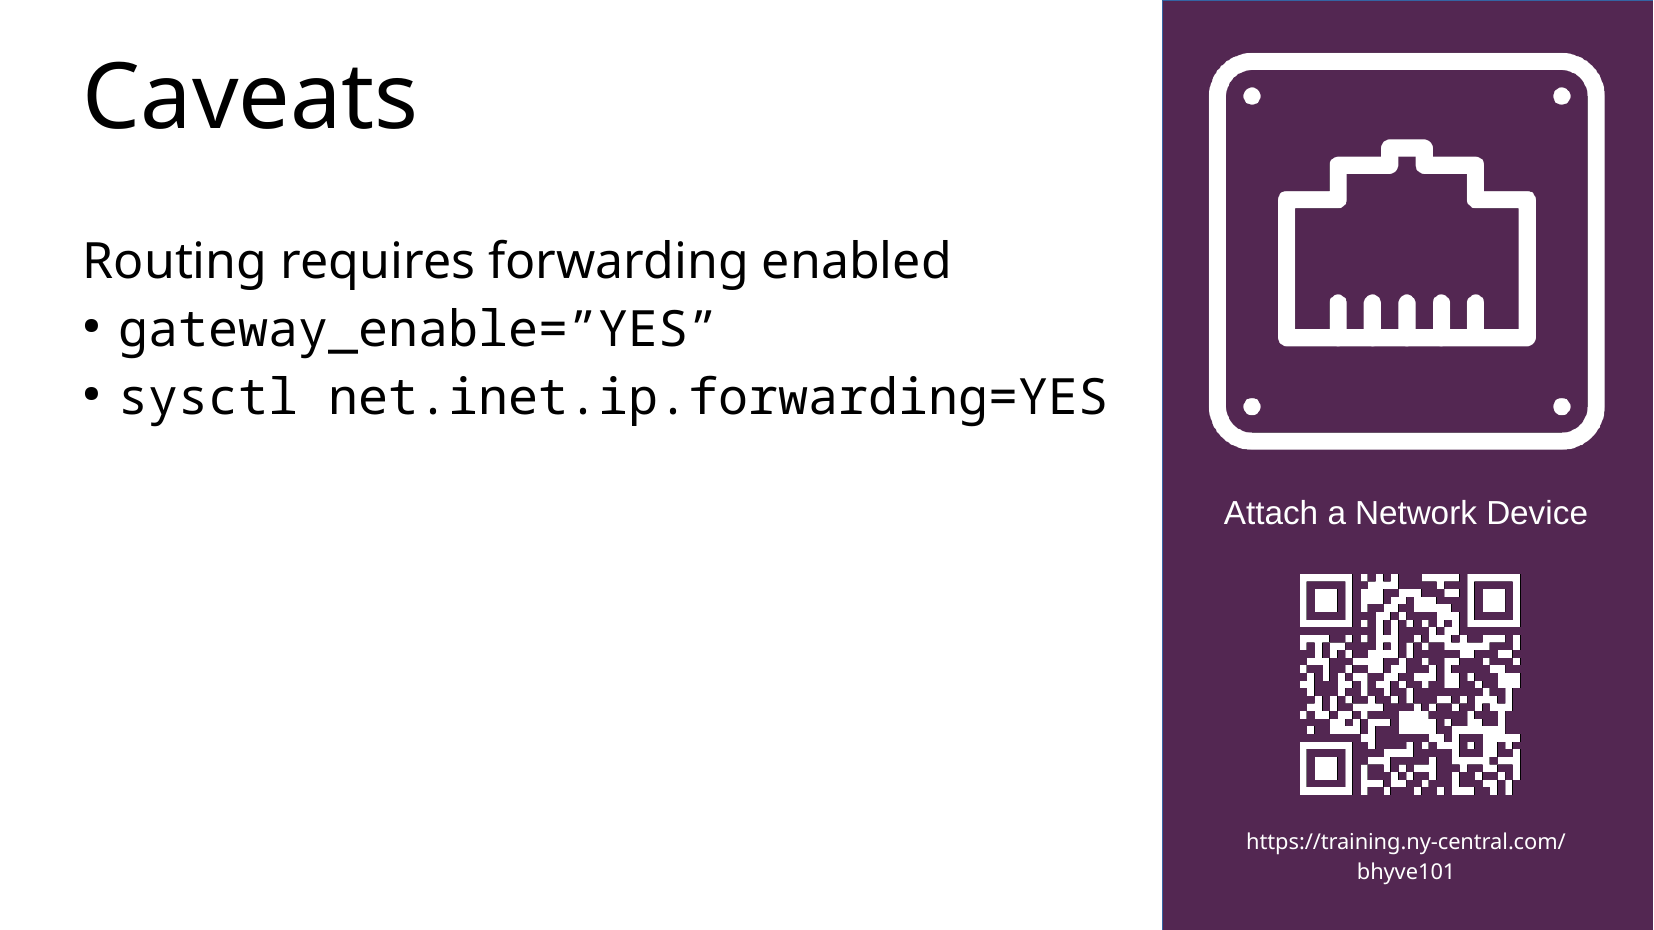

# Caveats
Routing requires forwarding enabled
gateway_enable=”YES”
sysctl net.inet.ip.forwarding=YES
Attach a Network Device
https://training.ny-central.com/bhyve101